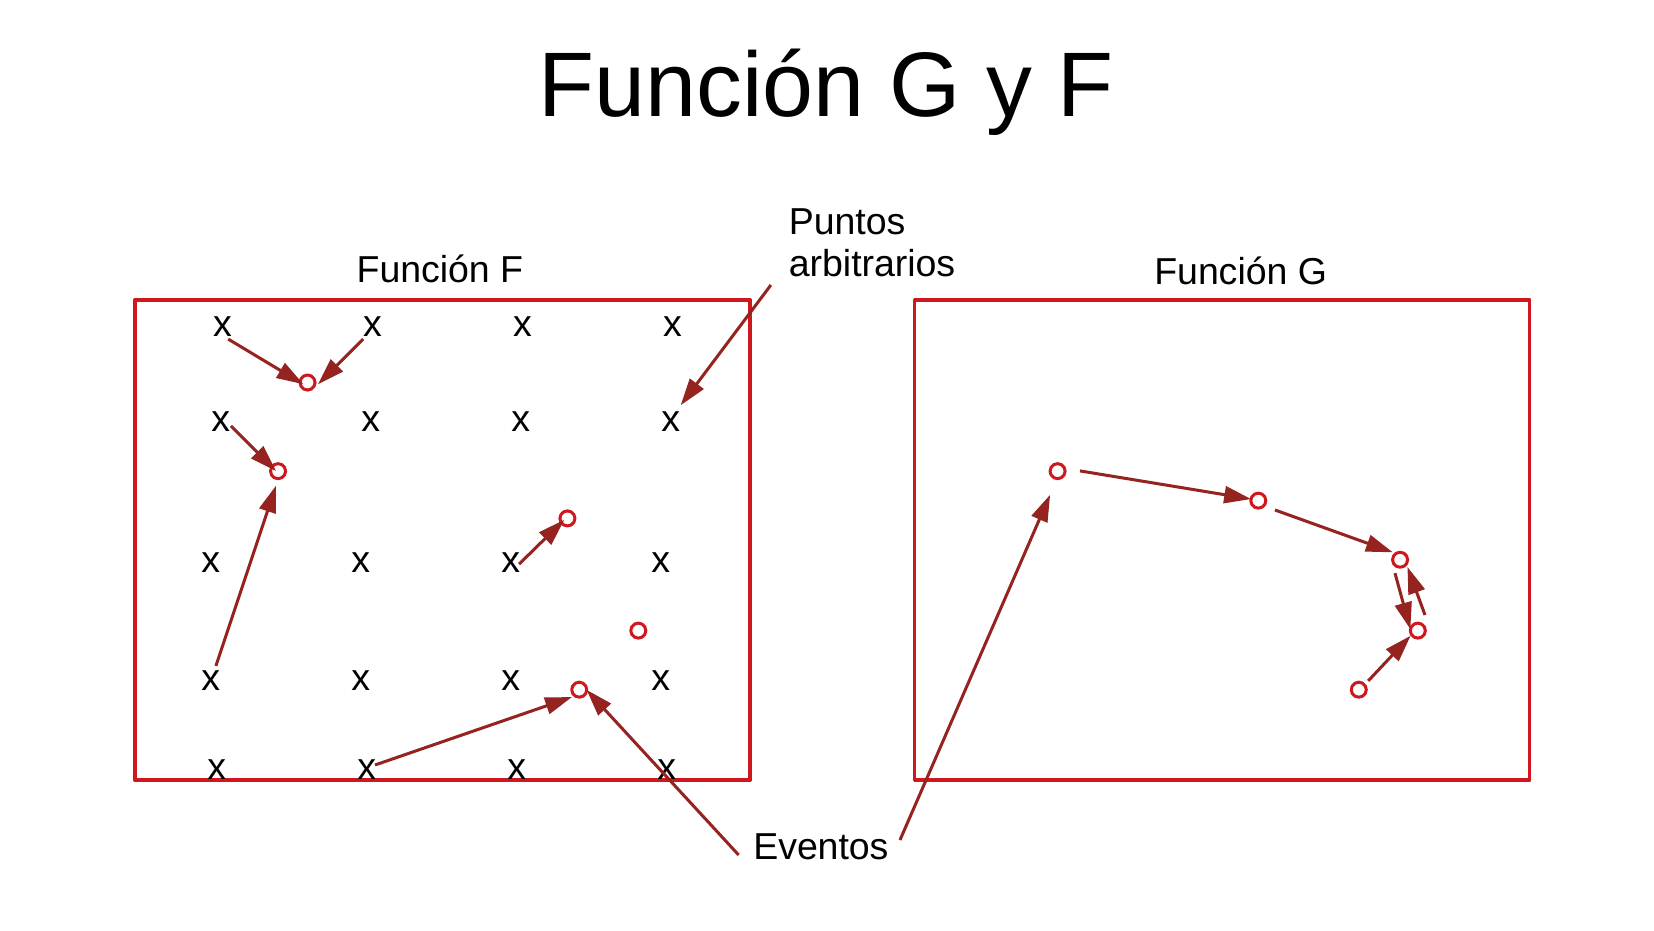

# Función G y F
Puntos arbitrarios
Función F
Función G
x		x		x		x
x		x		x		x
x		x		x		x
x		x		x		x
x		x		x		x
Eventos